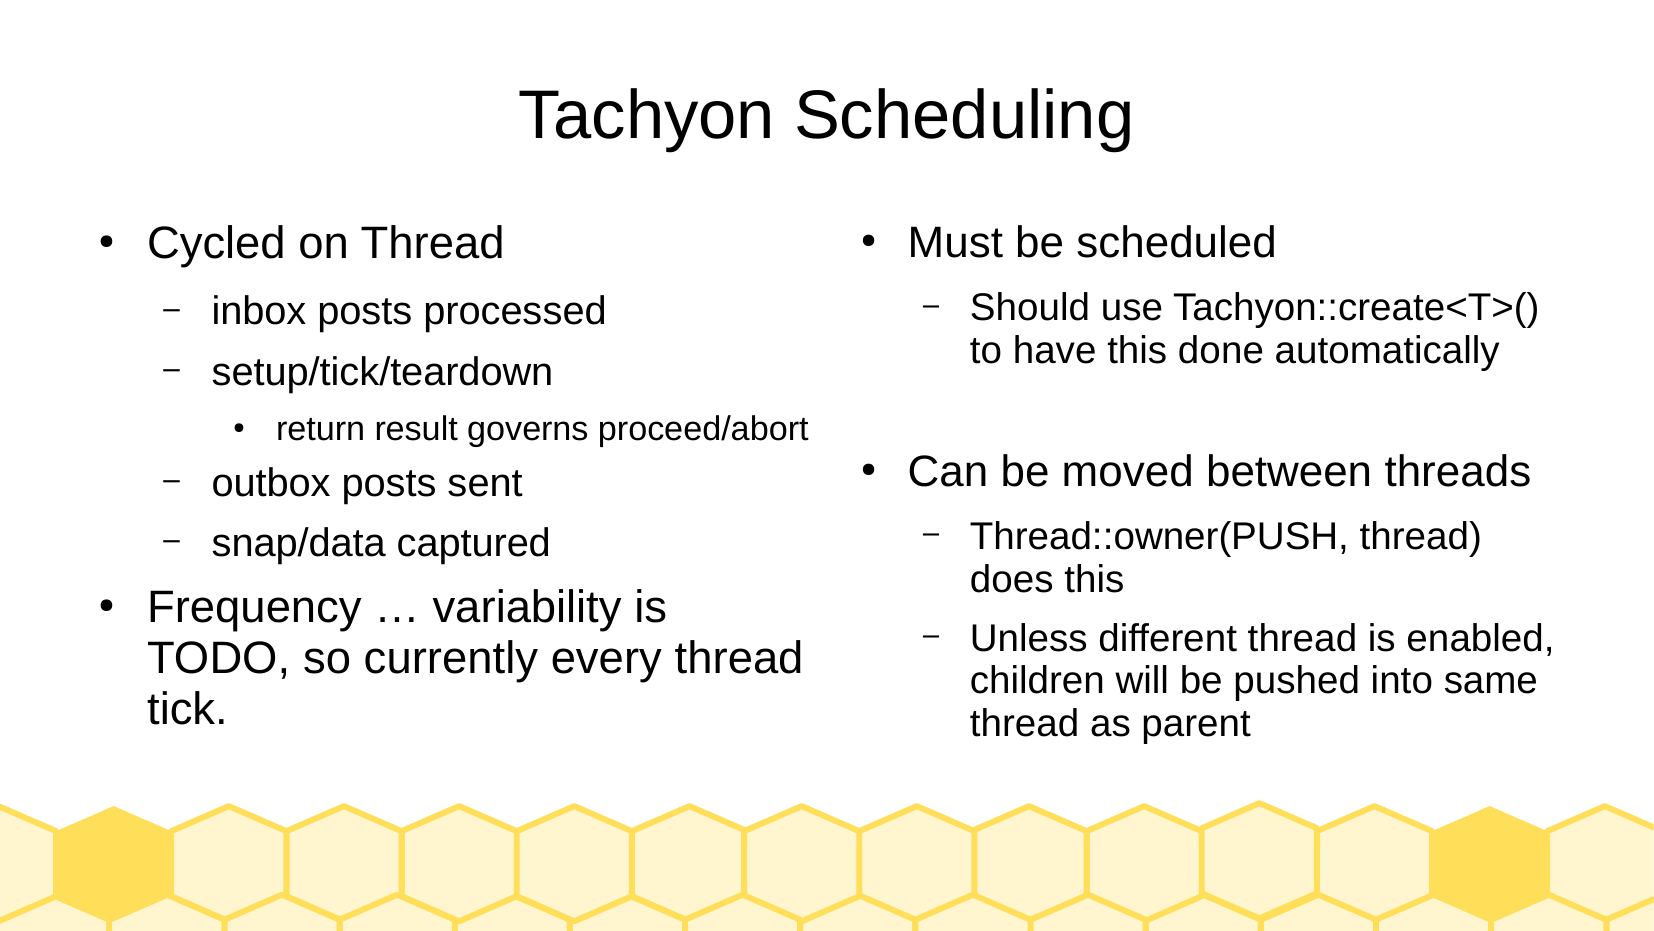

# Tachyon Scheduling
Cycled on Thread
inbox posts processed
setup/tick/teardown
return result governs proceed/abort
outbox posts sent
snap/data captured
Frequency … variability is TODO, so currently every thread tick.
Must be scheduled
Should use Tachyon::create<T>() to have this done automatically
Can be moved between threads
Thread::owner(PUSH, thread) does this
Unless different thread is enabled, children will be pushed into same thread as parent